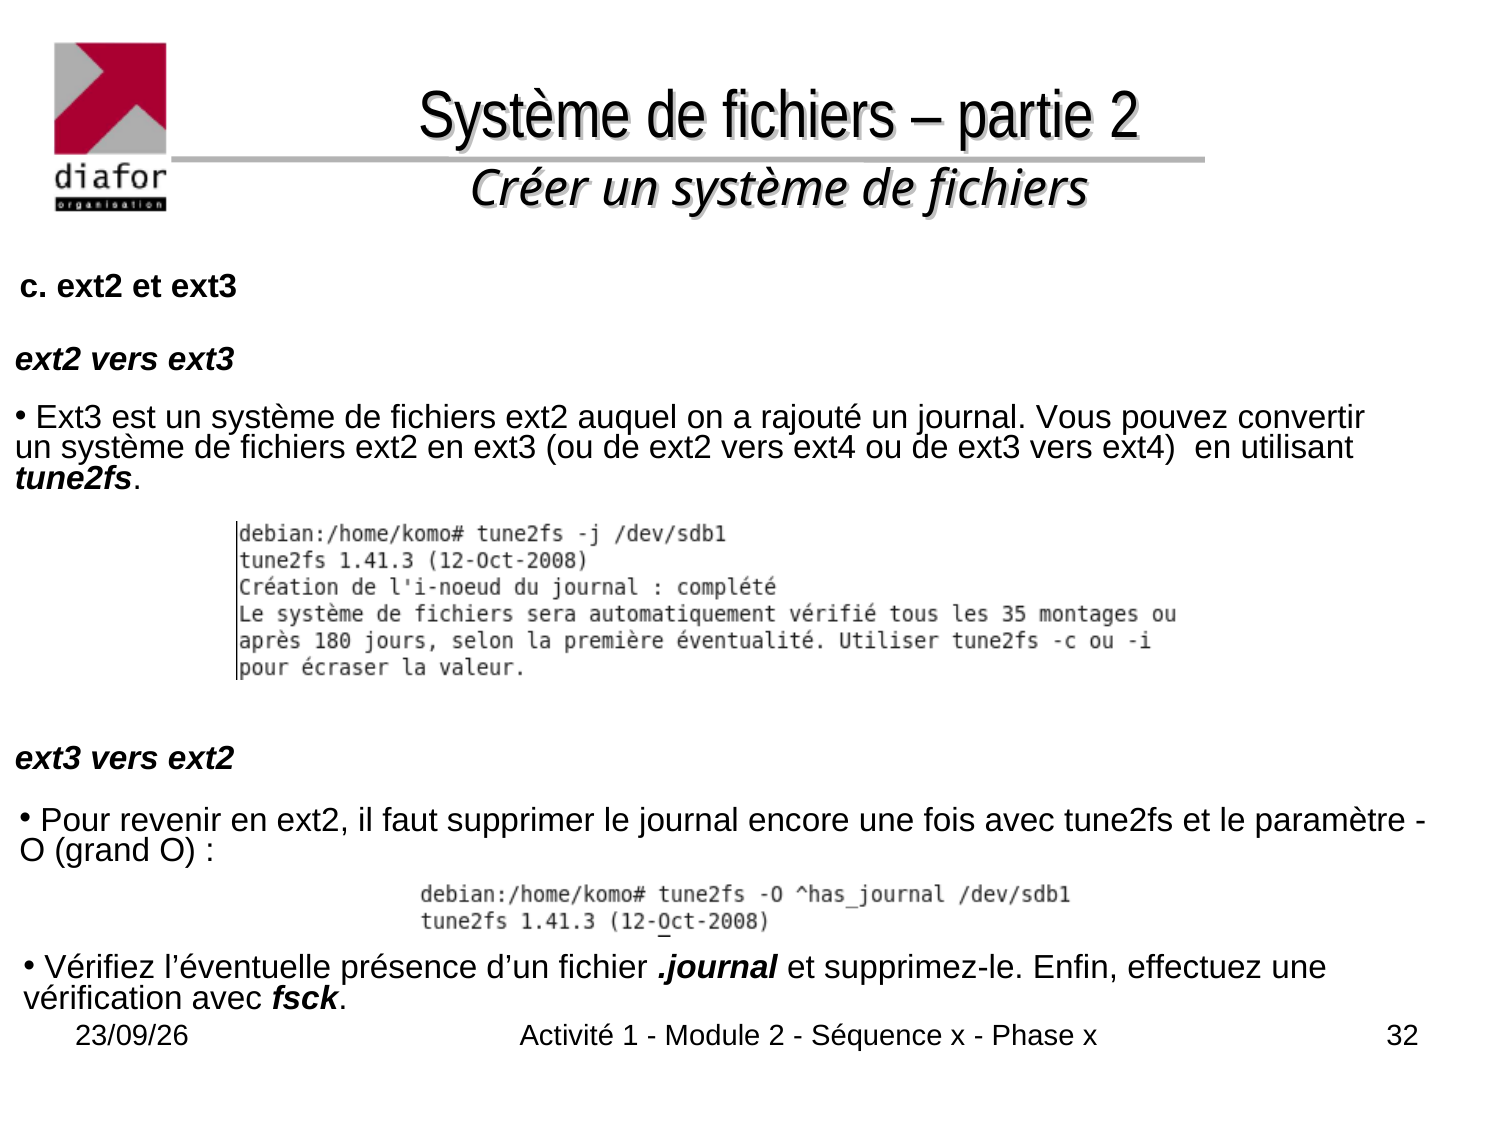

# Système de fichiers – partie 2 Créer un système de fichiers
c. ext2 et ext3
ext2 vers ext3
 Ext3 est un système de fichiers ext2 auquel on a rajouté un journal. Vous pouvez convertir un système de fichiers ext2 en ext3 (ou de ext2 vers ext4 ou de ext3 vers ext4) en utilisant tune2fs.
ext3 vers ext2
 Pour revenir en ext2, il faut supprimer le journal encore une fois avec tune2fs et le paramètre -O (grand O) :
 Vérifiez l’éventuelle présence d’un fichier .journal et supprimez-le. Enfin, effectuez une vérification avec fsck.
Activité 1 - Module 2 - Séquence x - Phase x
32